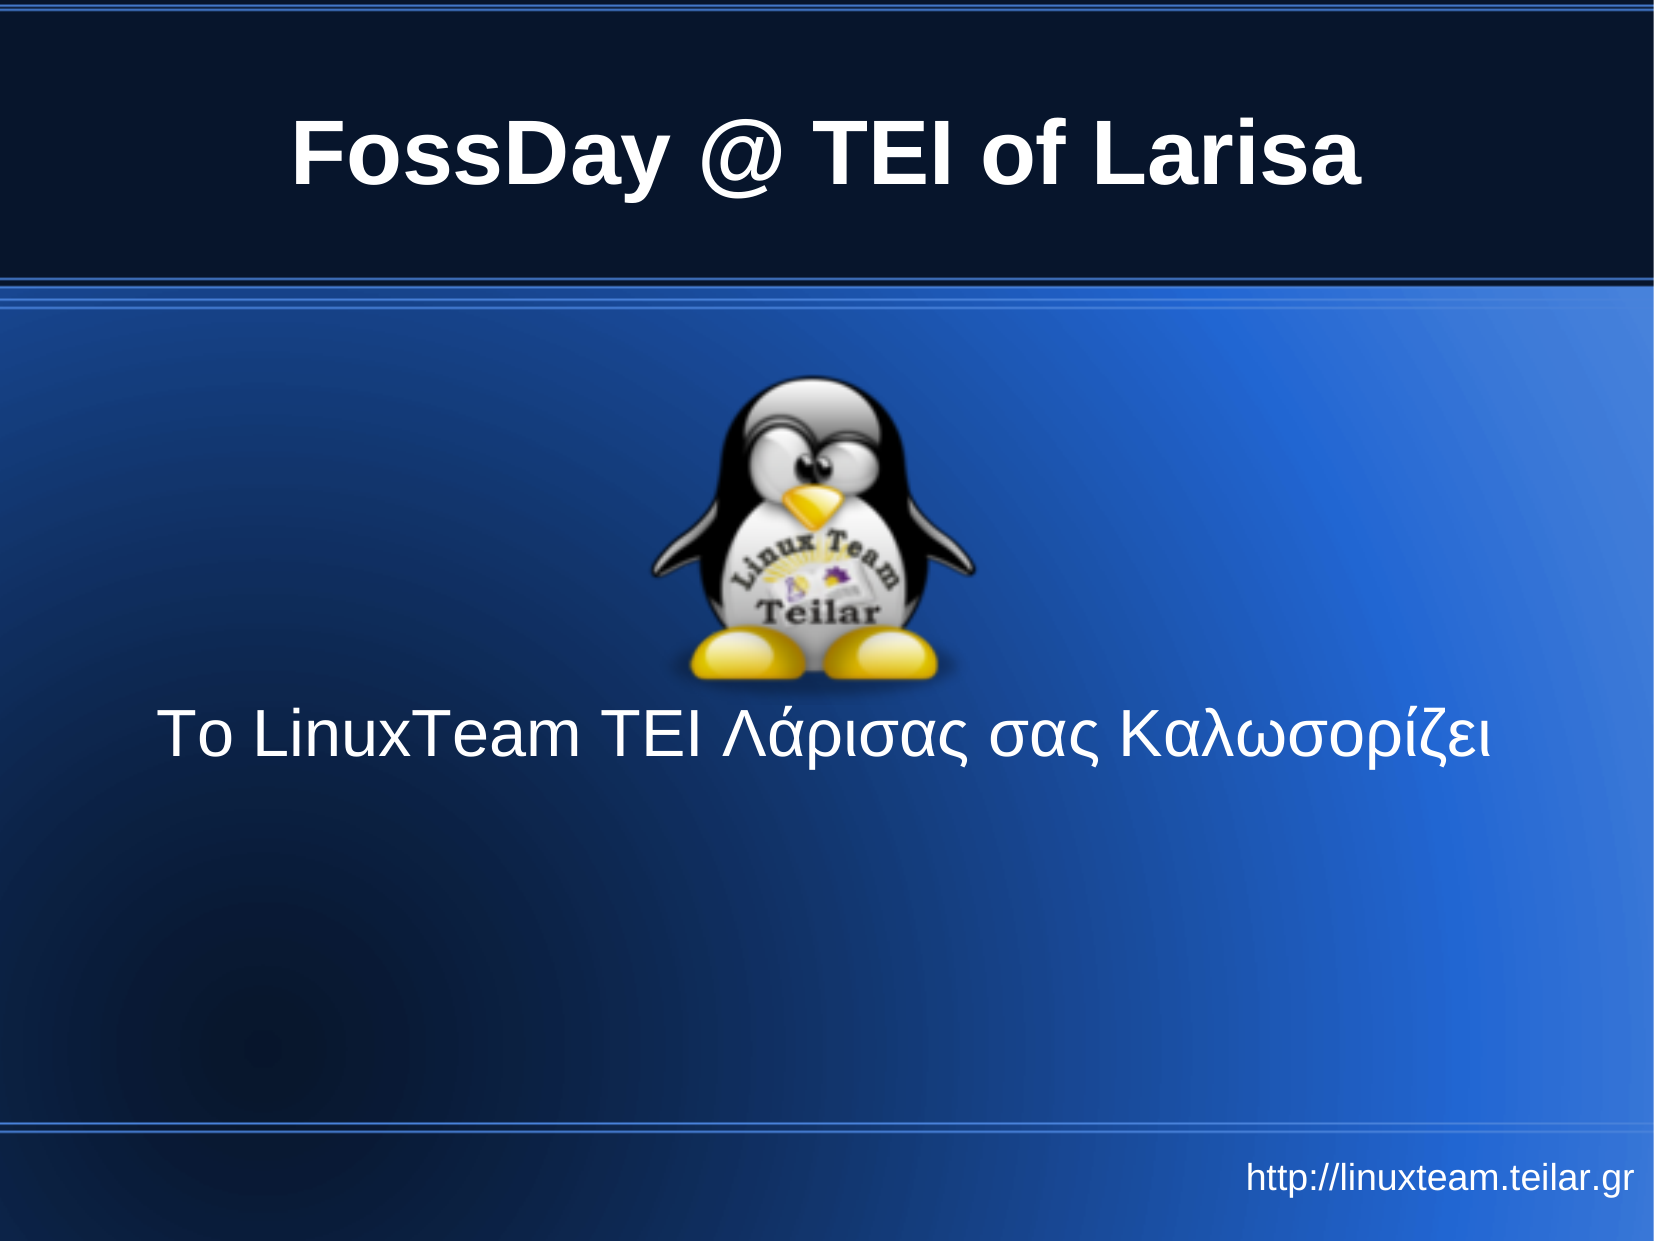

# FossDay @ TEI of Larisa
Το LinuxTeam ΤΕΙ Λάρισας σας Καλωσορίζει
http://linuxteam.teilar.gr